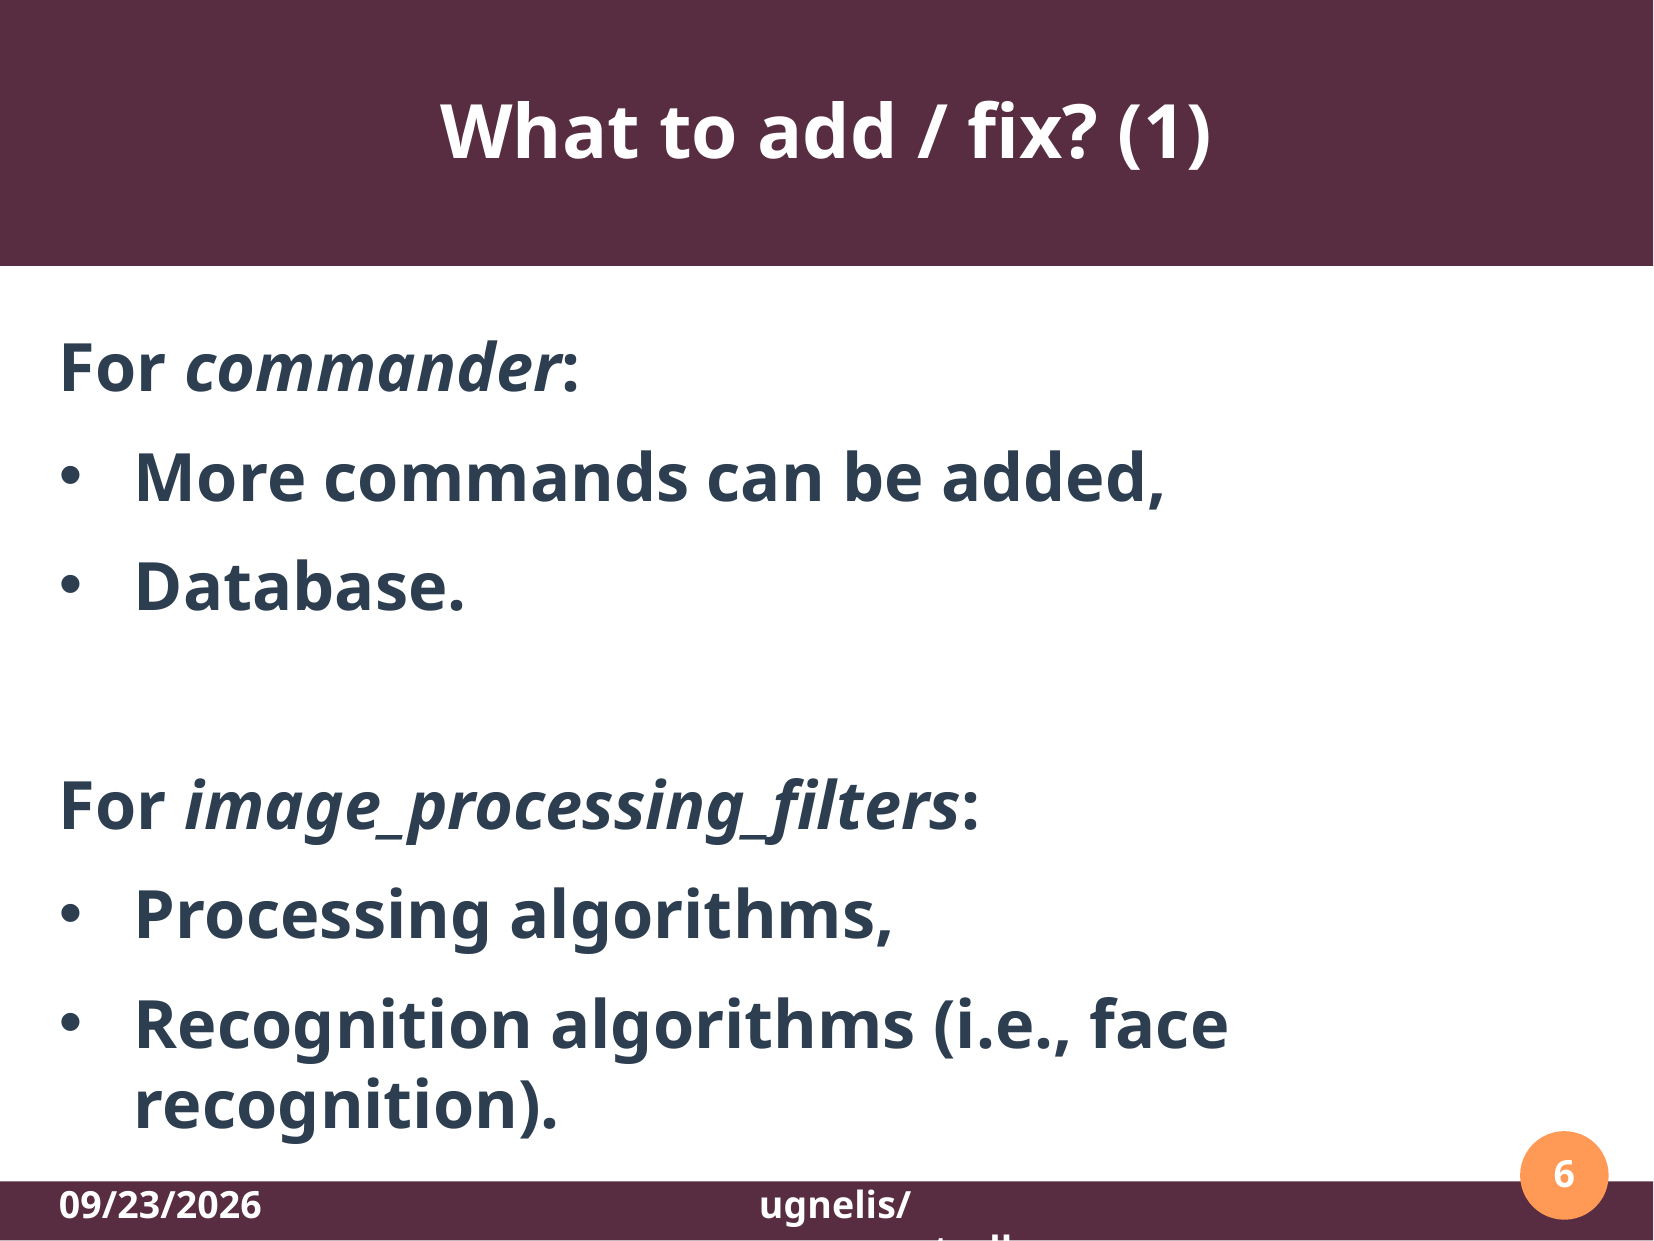

# What to add / fix? (1)
For commander:
More commands can be added,
Database.
For image_processing_filters:
Processing algorithms,
Recognition algorithms (i.e., face recognition).
ugnelis/ros_cameras_controller